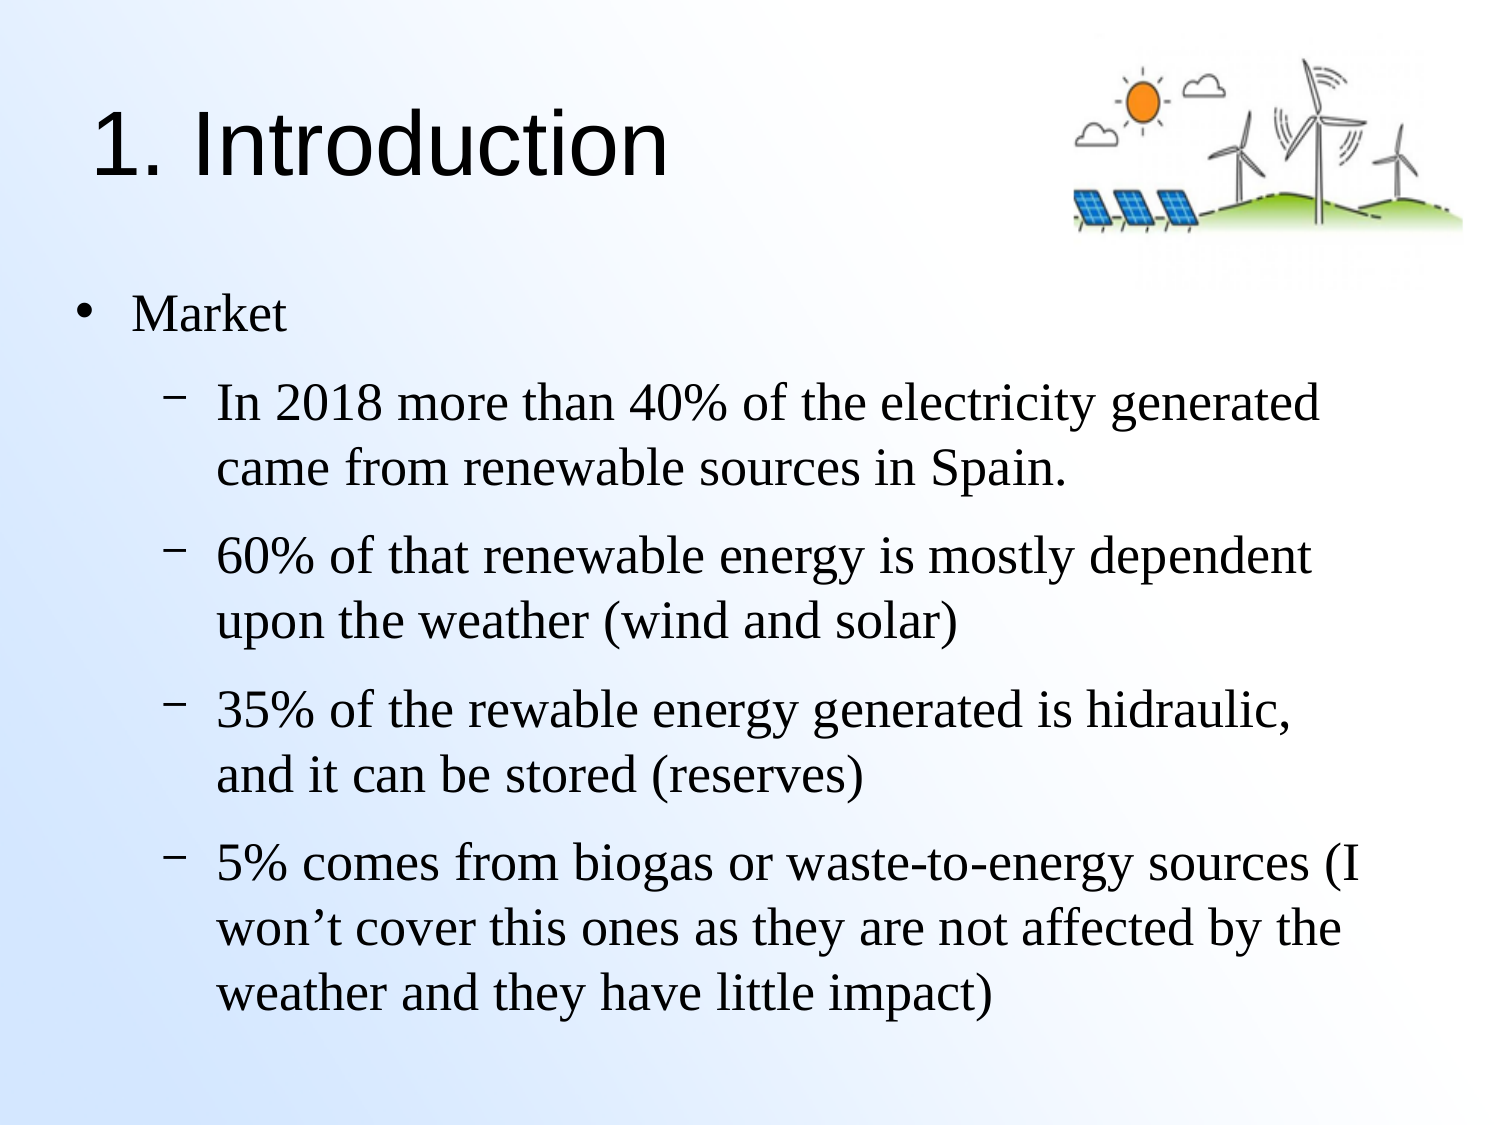

# 1. Introduction
Market
In 2018 more than 40% of the electricity generated came from renewable sources in Spain.
60% of that renewable energy is mostly dependent upon the weather (wind and solar)
35% of the rewable energy generated is hidraulic, and it can be stored (reserves)
5% comes from biogas or waste-to-energy sources (I won’t cover this ones as they are not affected by the weather and they have little impact)